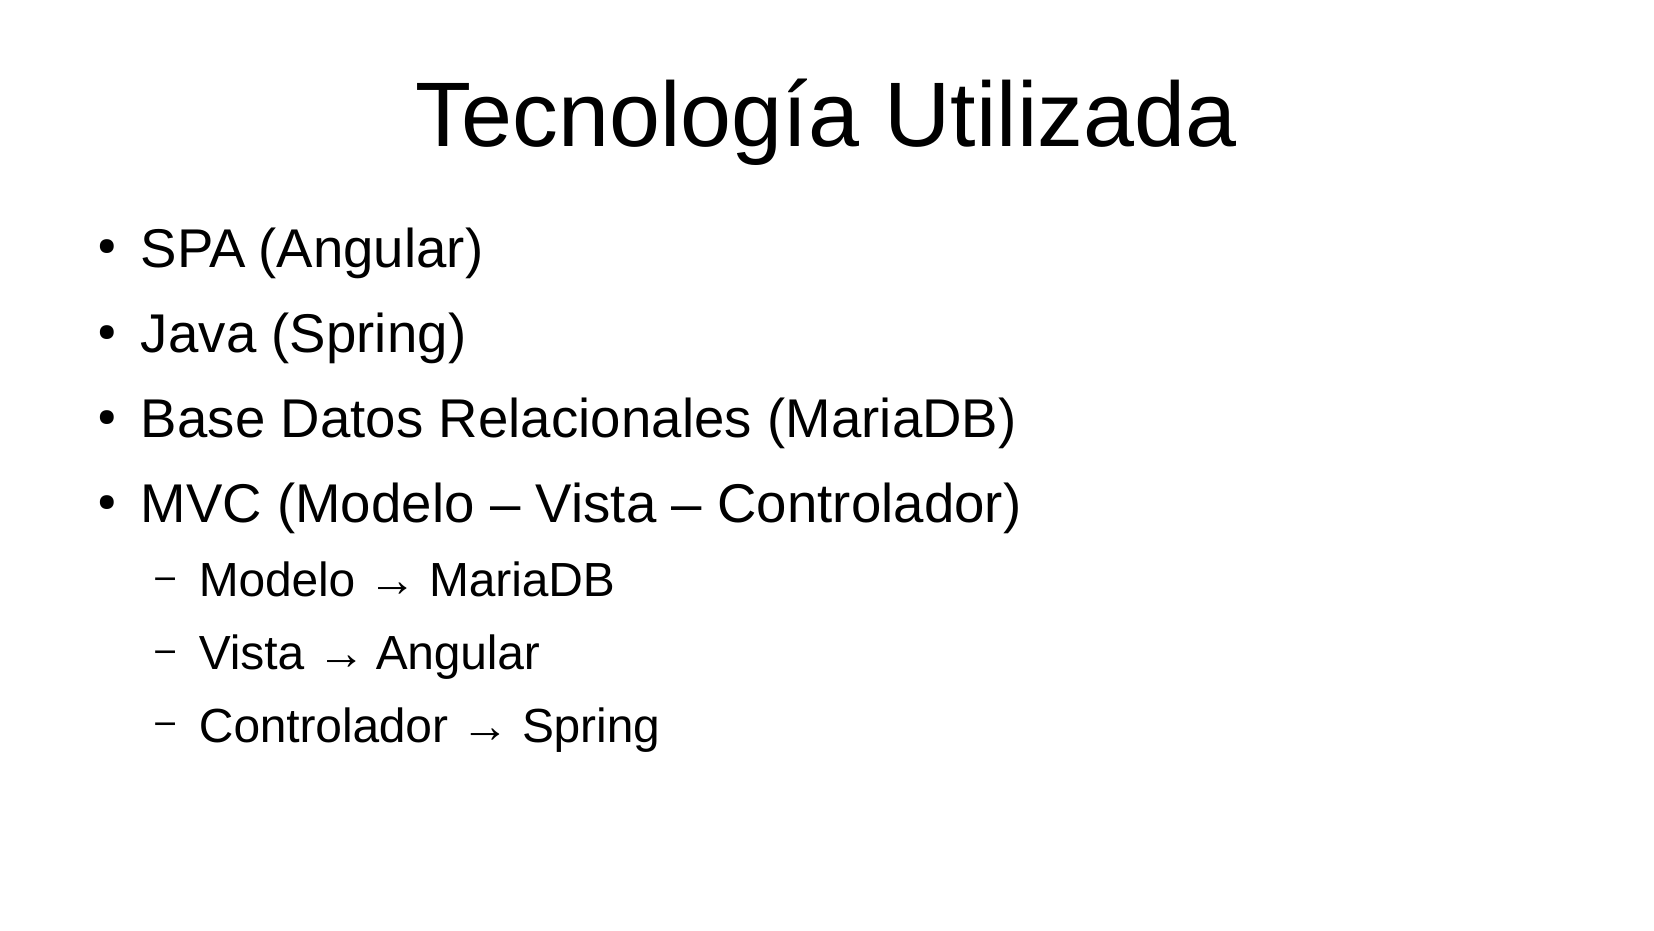

# Tecnología Utilizada
SPA (Angular)
Java (Spring)
Base Datos Relacionales (MariaDB)
MVC (Modelo – Vista – Controlador)
Modelo → MariaDB
Vista → Angular
Controlador → Spring